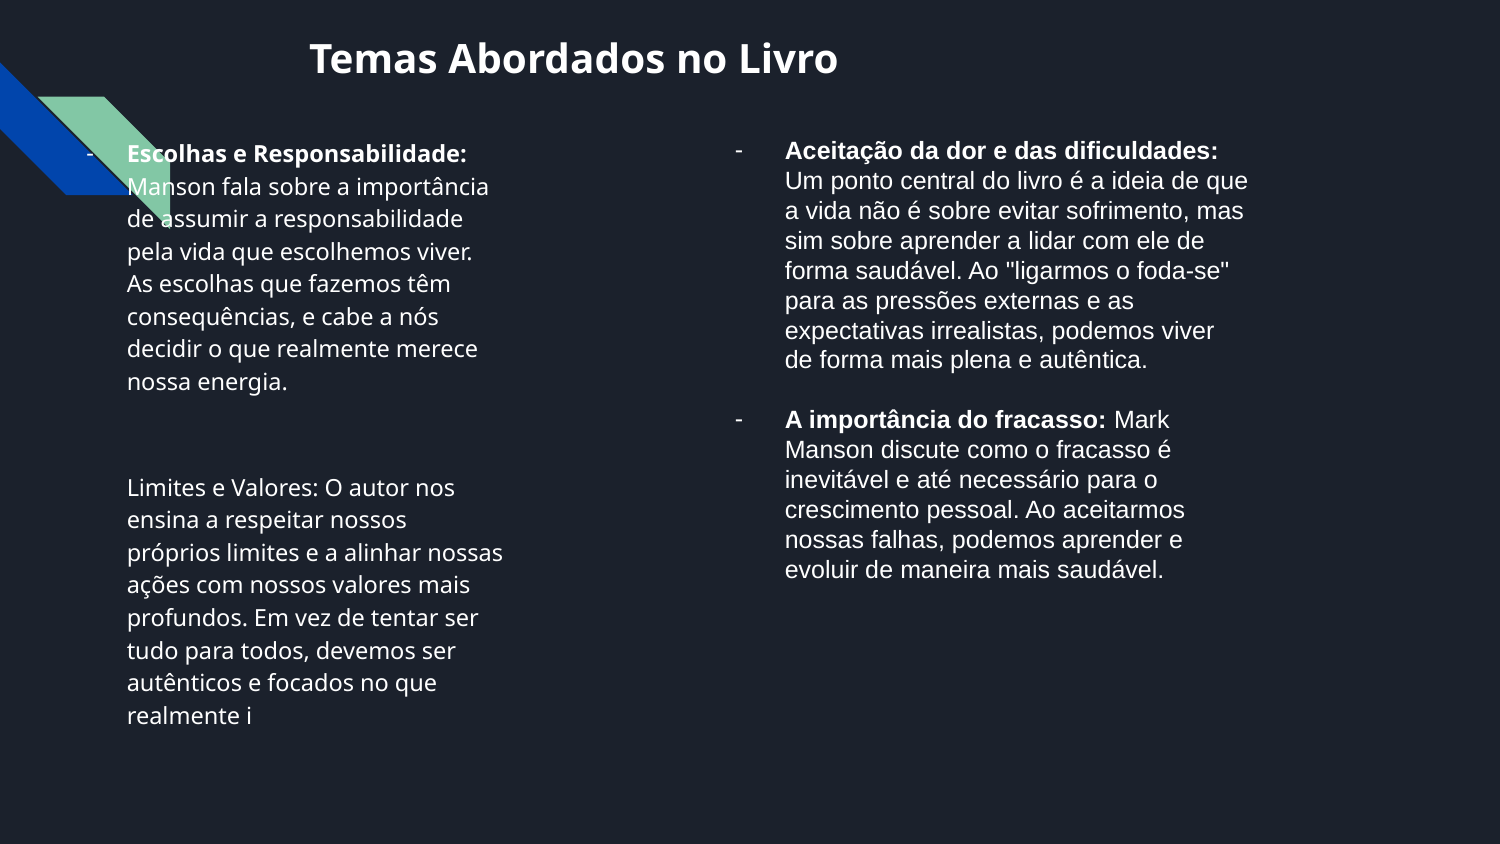

# Temas Abordados no Livro
Escolhas e Responsabilidade: Manson fala sobre a importância de assumir a responsabilidade pela vida que escolhemos viver. As escolhas que fazemos têm consequências, e cabe a nós decidir o que realmente merece nossa energia.
Limites e Valores: O autor nos ensina a respeitar nossos próprios limites e a alinhar nossas ações com nossos valores mais profundos. Em vez de tentar ser tudo para todos, devemos ser autênticos e focados no que realmente importa.
Aceitação da dor e das dificuldades: Um ponto central do livro é a ideia de que a vida não é sobre evitar sofrimento, mas sim sobre aprender a lidar com ele de forma saudável. Ao "ligarmos o foda-se" para as pressões externas e as expectativas irrealistas, podemos viver de forma mais plena e autêntica.
A importância do fracasso: Mark Manson discute como o fracasso é inevitável e até necessário para o crescimento pessoal. Ao aceitarmos nossas falhas, podemos aprender e evoluir de maneira mais saudável.